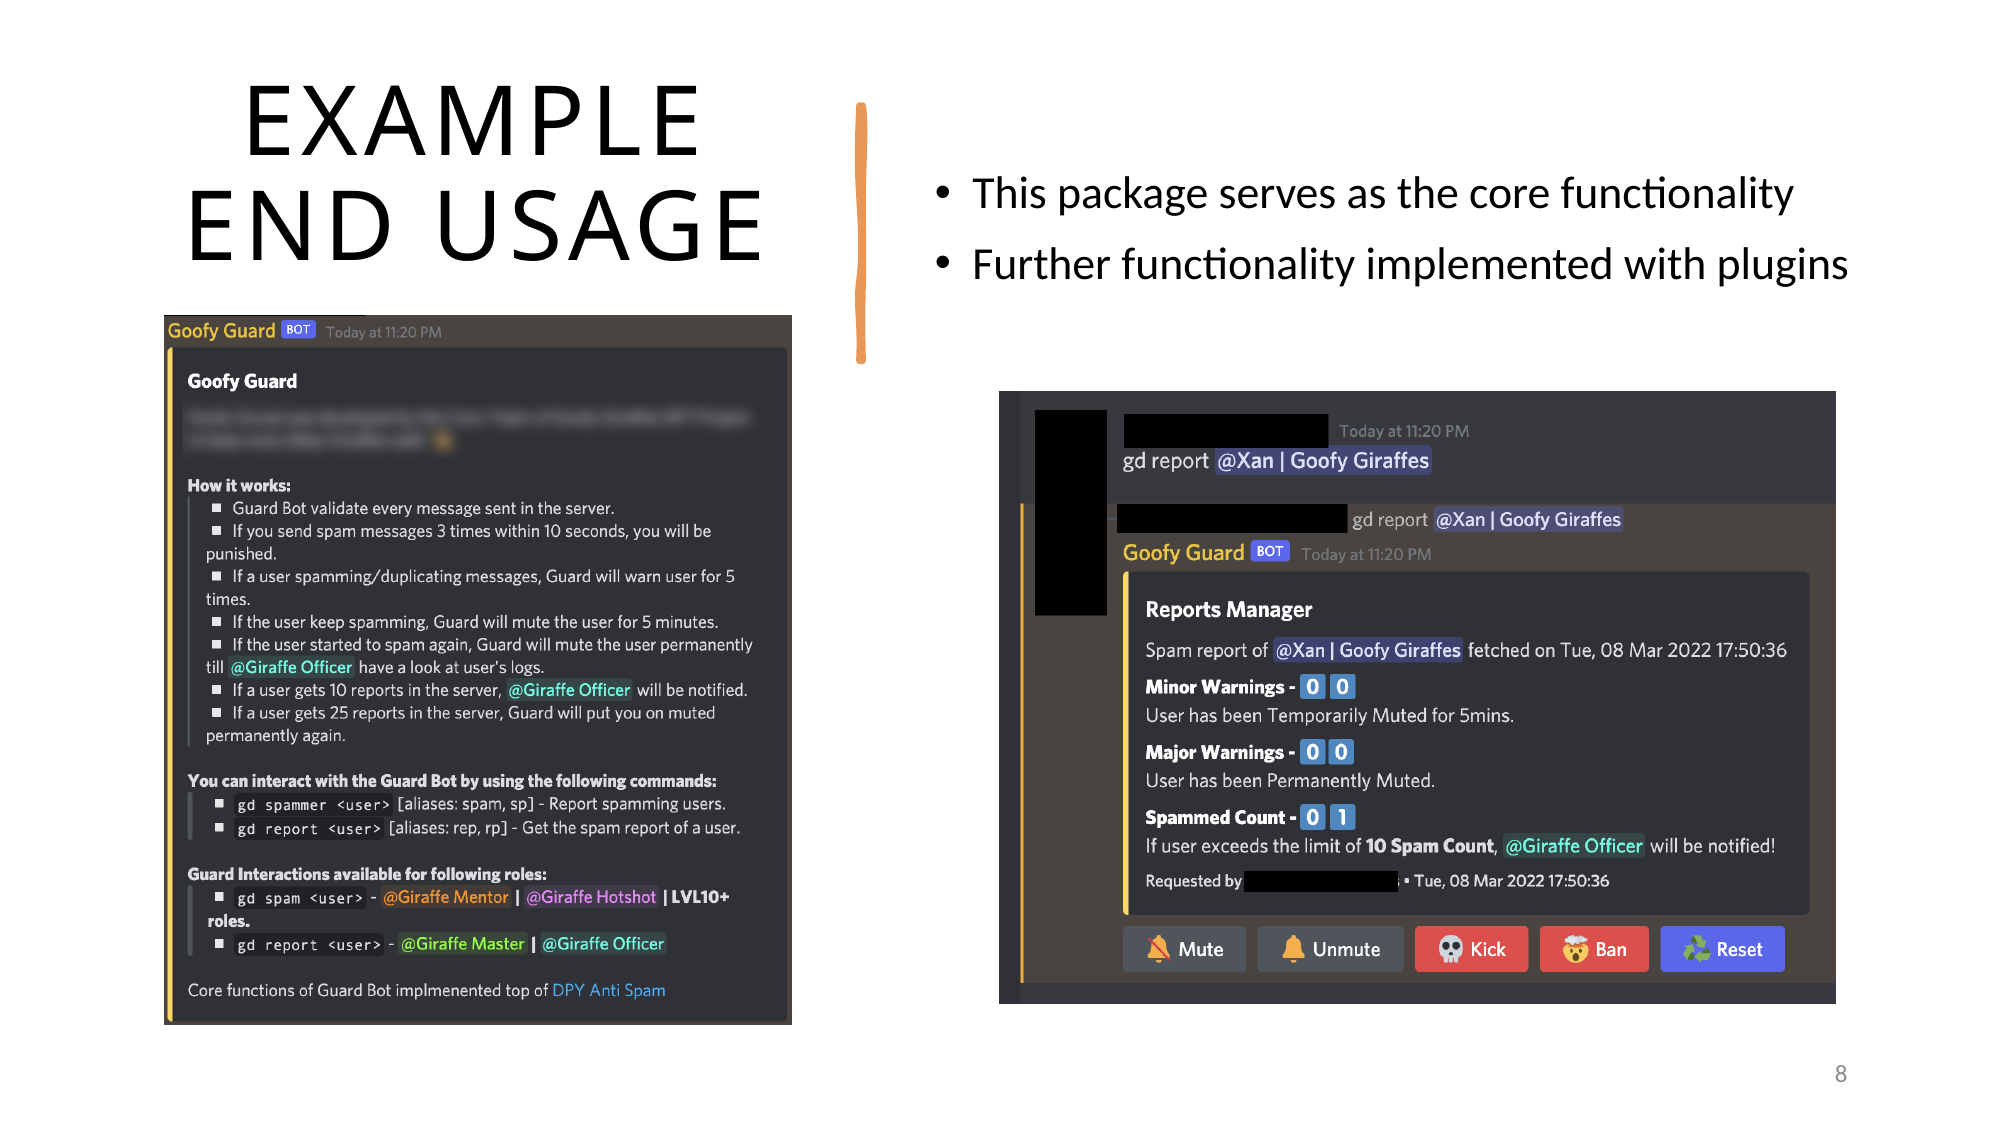

# Example end usage
This package serves as the core functionality
Further functionality implemented with plugins